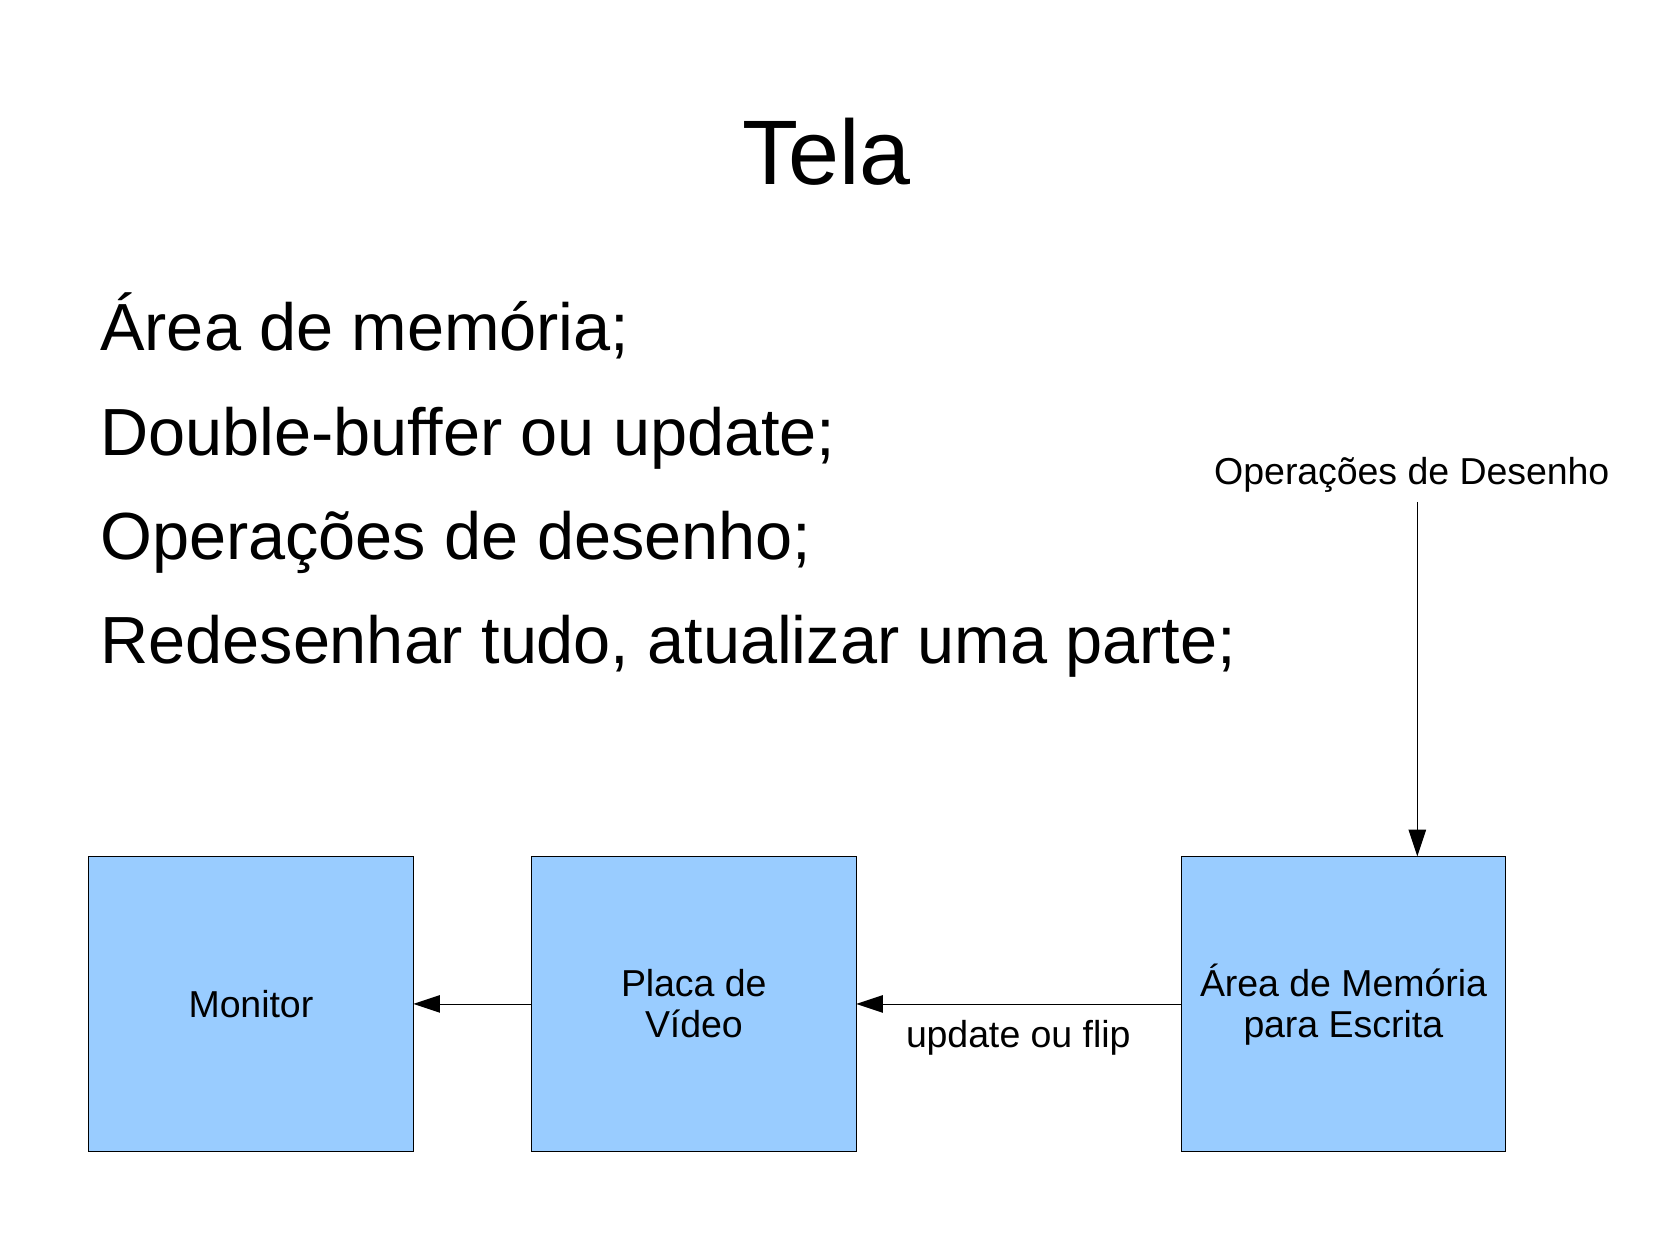

# Tela
Área de memória;
Double-buffer ou update;
Operações de desenho;
Redesenhar tudo, atualizar uma parte;
Operações de Desenho
Monitor
Placa de
Vídeo
Área de Memória
para Escrita
update ou flip